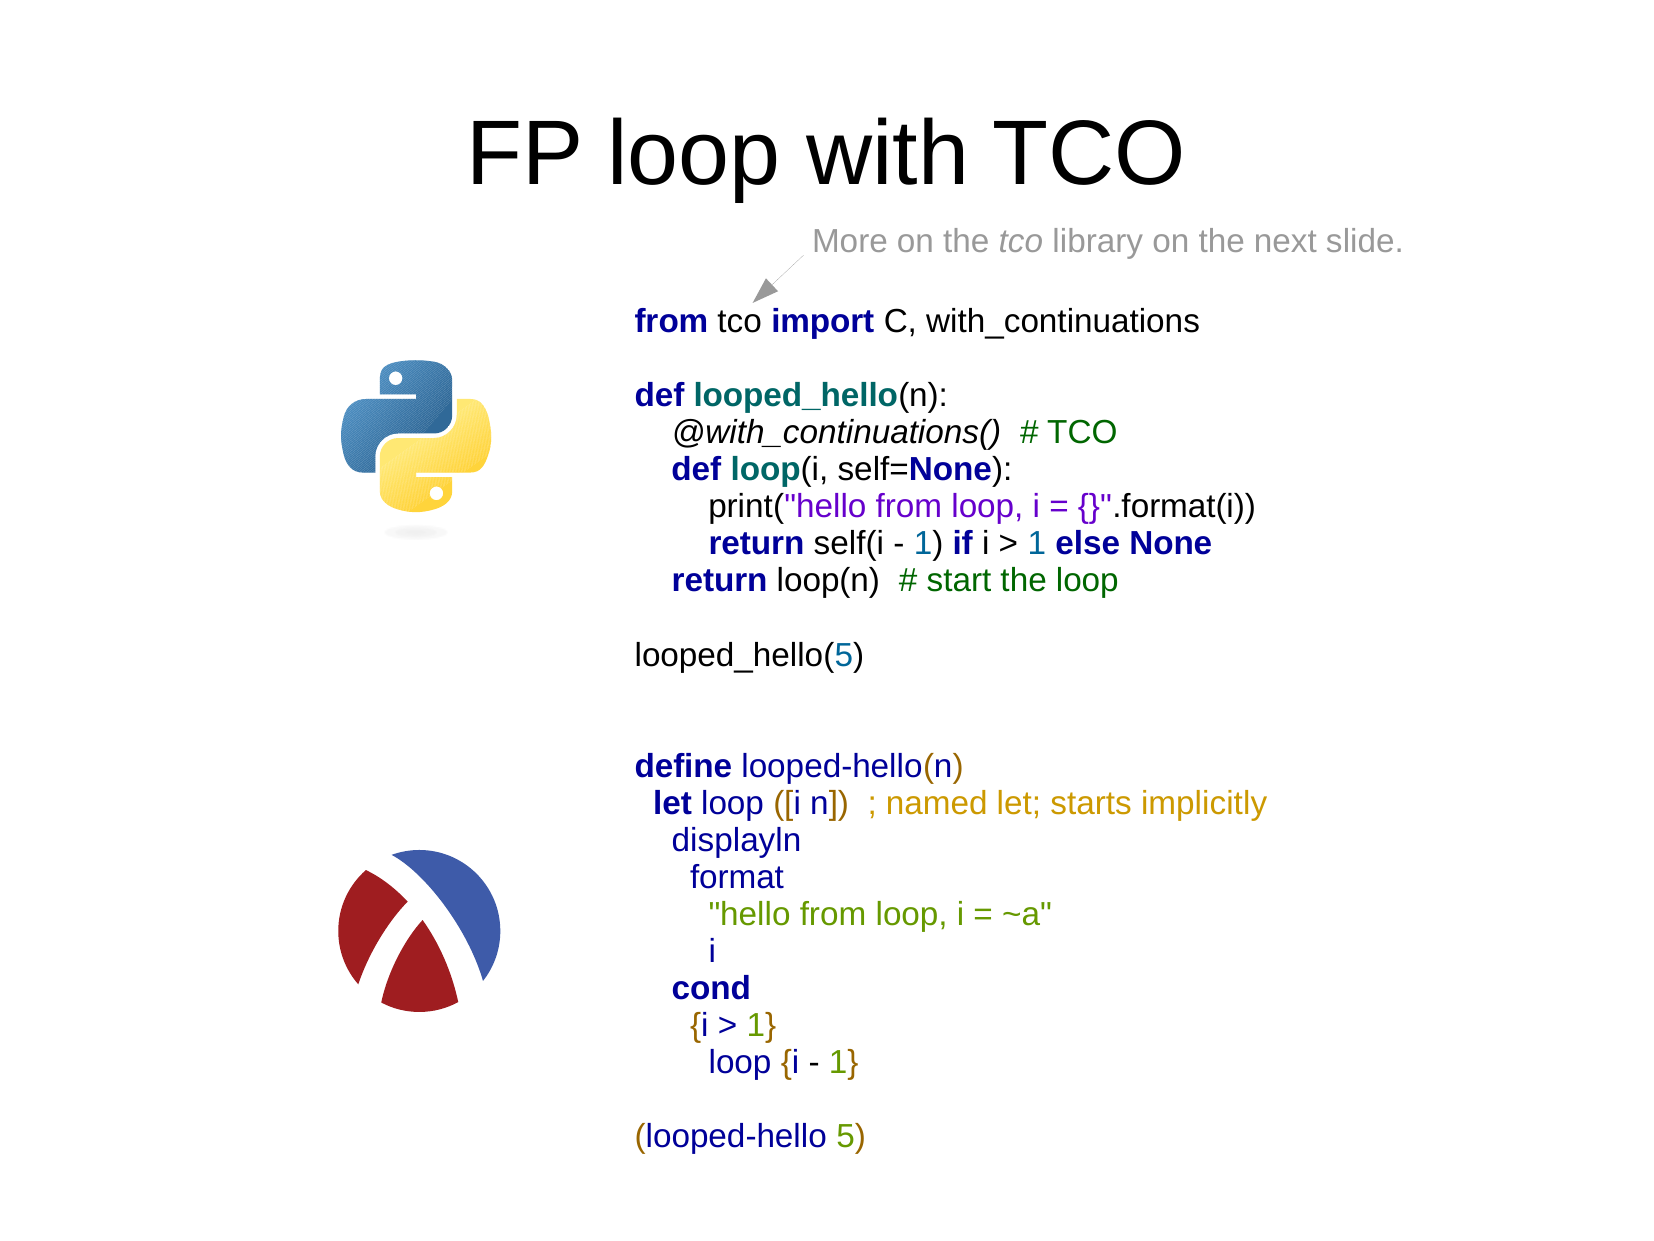

# FP loop with TCO
More on the tco library on the next slide.
from tco import C, with_continuations
def looped_hello(n):
 @with_continuations() # TCO
 def loop(i, self=None):
 print("hello from loop, i = {}".format(i))
 return self(i - 1) if i > 1 else None
 return loop(n) # start the loop
looped_hello(5)
define looped-hello(n)
 let loop ([i n]) ; named let; starts implicitly
 displayln
 format
 "hello from loop, i = ~a"
 i
 cond
 {i > 1}
 loop {i - 1}
(looped-hello 5)